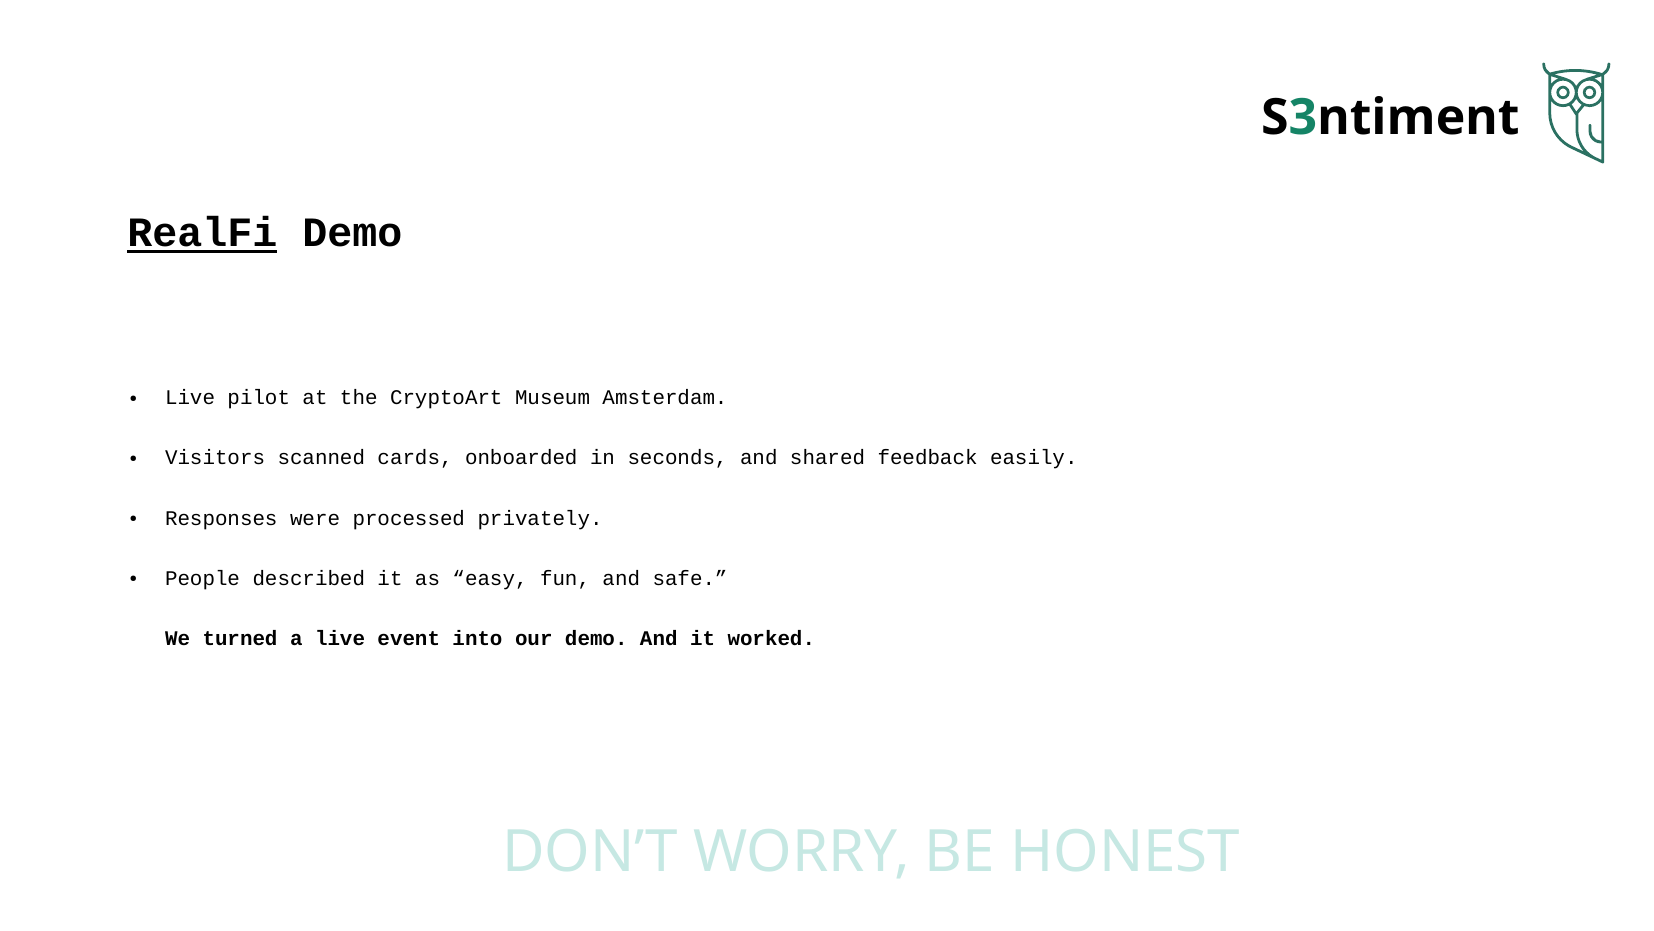

# S3ntiment
RealFi Demo
Live pilot at the CryptoArt Museum Amsterdam.
Visitors scanned cards, onboarded in seconds, and shared feedback easily.
Responses were processed privately.
People described it as “easy, fun, and safe.”
We turned a live event into our demo. And it worked.
DON’T WORRY, BE HONEST